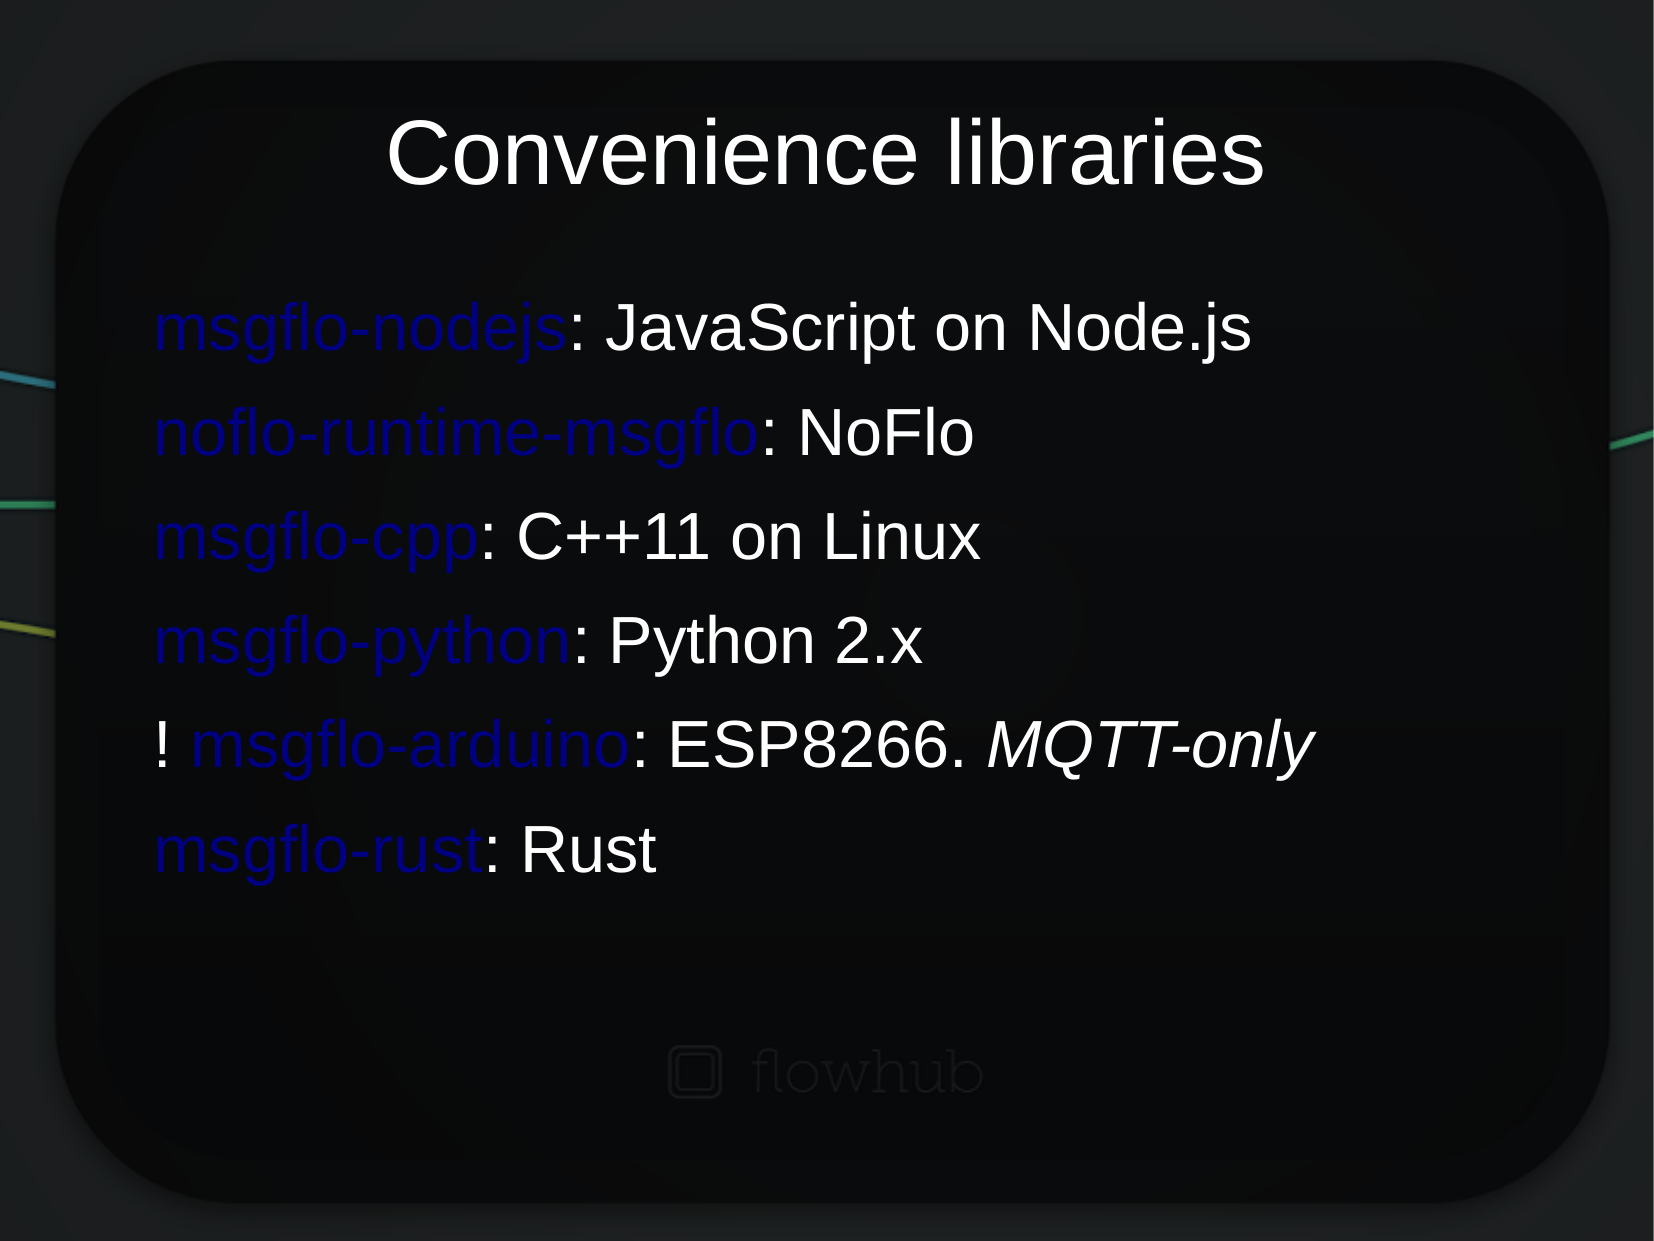

# Convenience libraries
msgflo-nodejs: JavaScript on Node.js
noflo-runtime-msgflo: NoFlo
msgflo-cpp: C++11 on Linux
msgflo-python: Python 2.x
! msgflo-arduino: ESP8266. MQTT-only
msgflo-rust: Rust